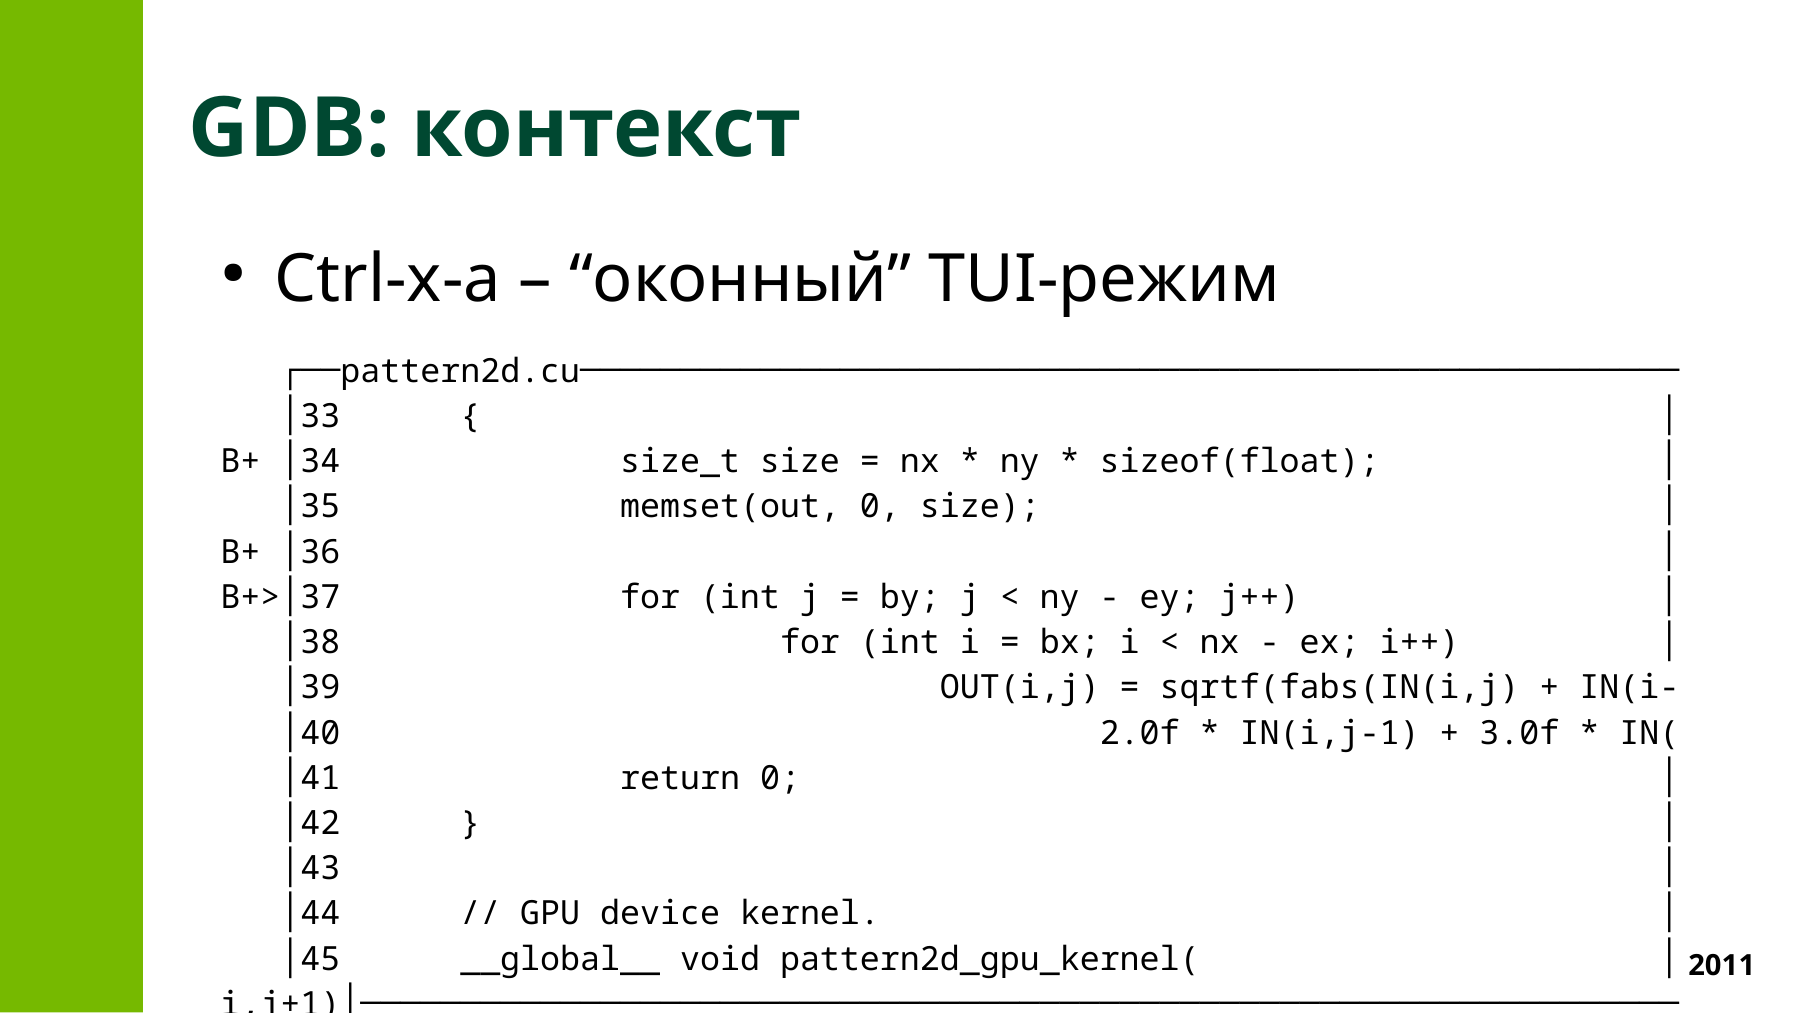

# GDB: контекст
Ctrl-x-a – “оконный” TUI-режим
 ┌──pattern2d.cu───────────────────────────────────────────────────────
 │33 { │
B+ │34 size_t size = nx * ny * sizeof(float); │
 │35 memset(out, 0, size); │
B+ │36 │
B+>│37 for (int j = by; j < ny - ey; j++) │
 │38 for (int i = bx; i < nx - ex; i++) │
 │39 OUT(i,j) = sqrtf(fabs(IN(i,j) + IN(i-
 │40 2.0f * IN(i,j-1) + 3.0f * IN(
 │41 return 0; │
 │42 } │
 │43 │
 │44 // GPU device kernel. │
 │45 __global__ void pattern2d_gpu_kernel( │
i,j+1)│──────────────────────────────────────────────────────────────────
multi-thre Thread 0x7ffff In: pattern2d_cpu Line: 37 PC: 0x
(gdb)